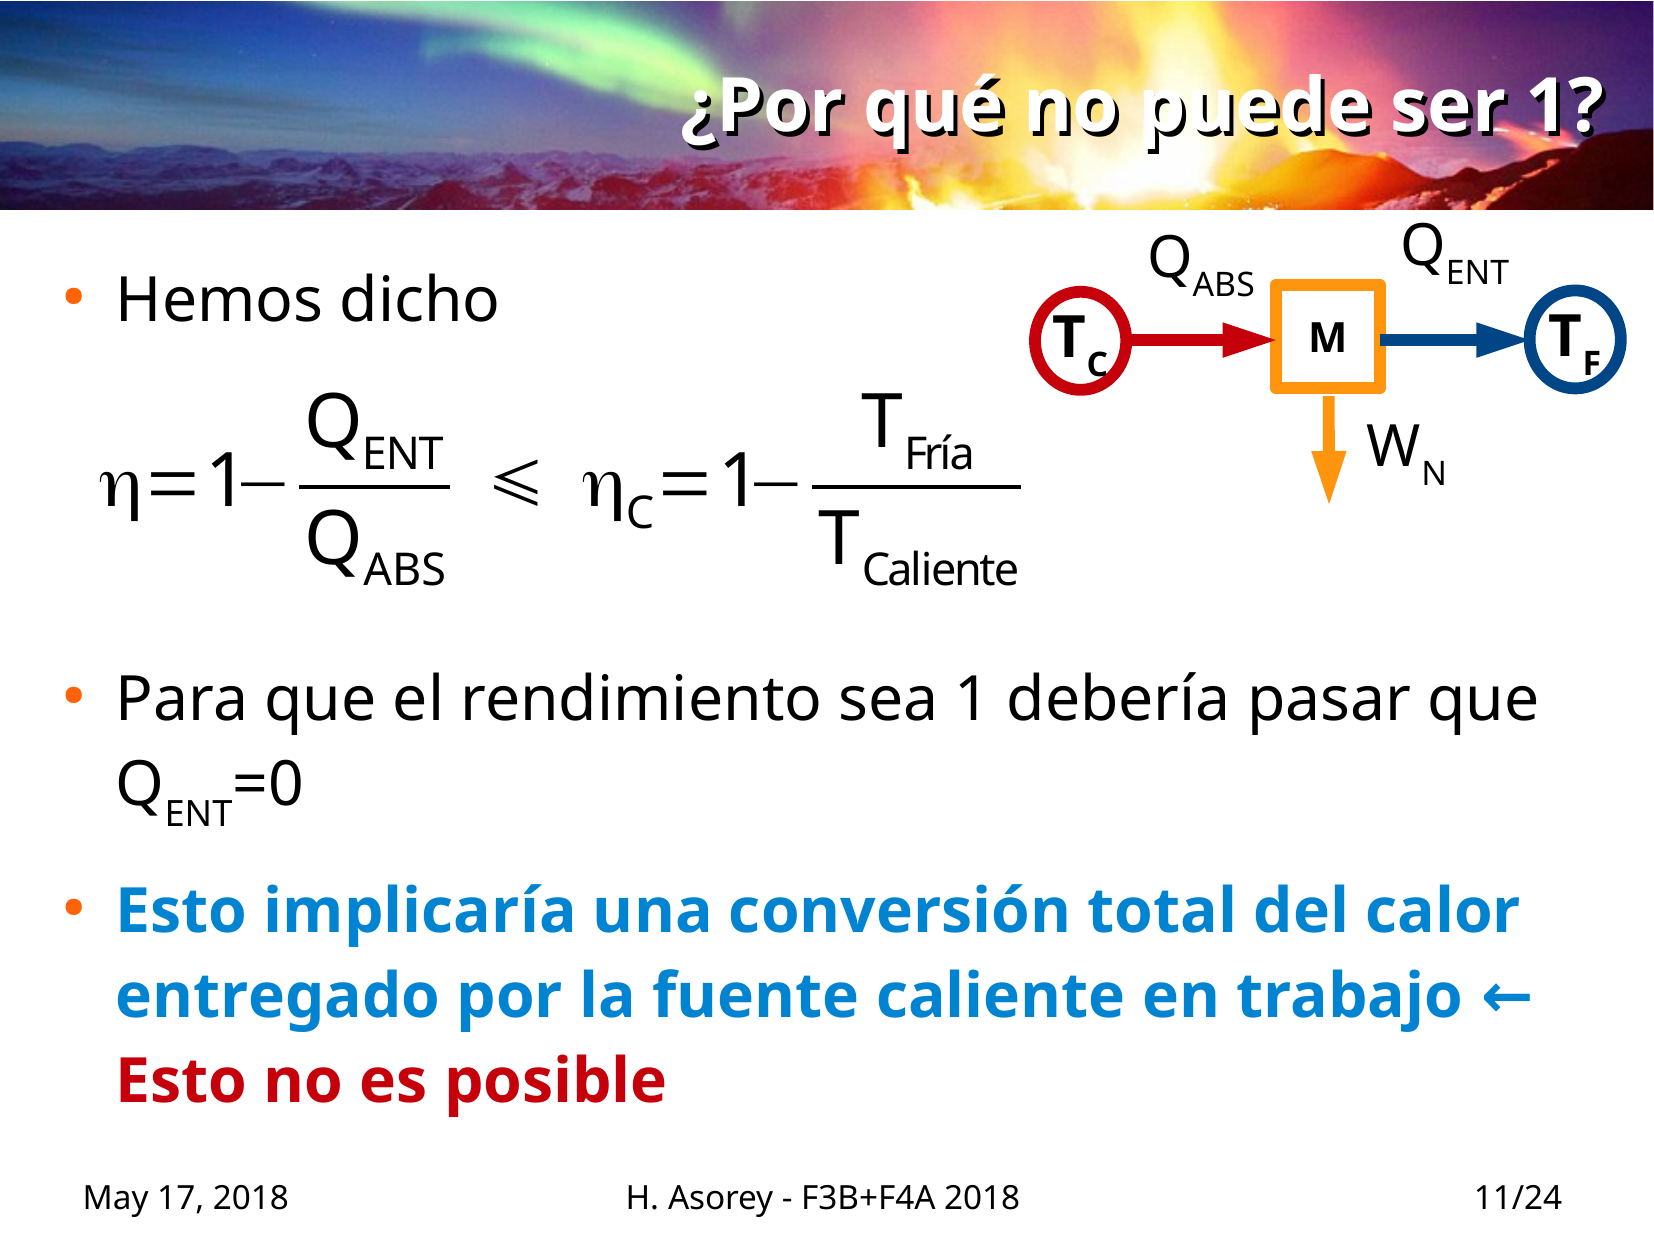

# ¿Por qué no puede ser 1?
Hemos dicho
Para que el rendimiento sea 1 debería pasar que QENT=0
Esto implicaría una conversión total del calor entregado por la fuente caliente en trabajo ← Esto no es posible
M
TF
TC
QABS
QENT
WN
May 17, 2018
H. Asorey - F3B+F4A 2018
11